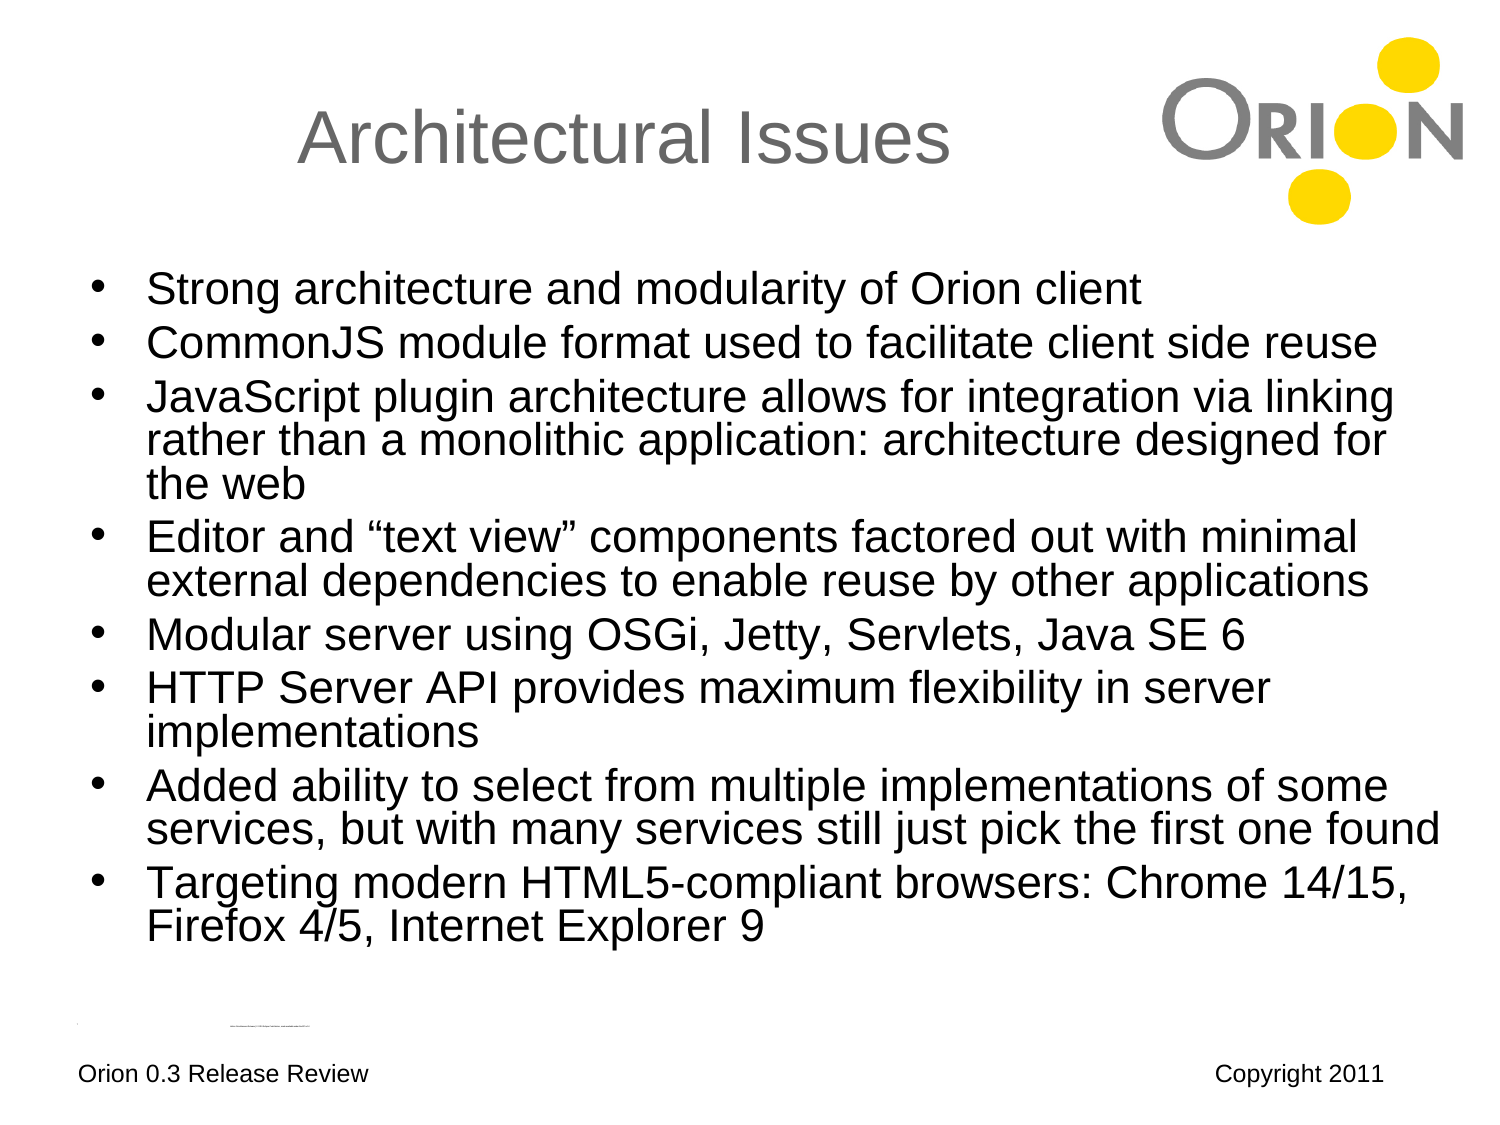

# Architectural Issues
Strong architecture and modularity of Orion client
CommonJS module format used to facilitate client side reuse
JavaScript plugin architecture allows for integration via linking rather than a monolithic application: architecture designed for the web
Editor and “text view” components factored out with minimal external dependencies to enable reuse by other applications
Modular server using OSGi, Jetty, Servlets, Java SE 6
HTTP Server API provides maximum flexibility in server implementations
Added ability to select from multiple implementations of some services, but with many services still just pick the first one found
Targeting modern HTML5-compliant browsers: Chrome 14/15, Firefox 4/5, Internet Explorer 9
7
Copyright 2011